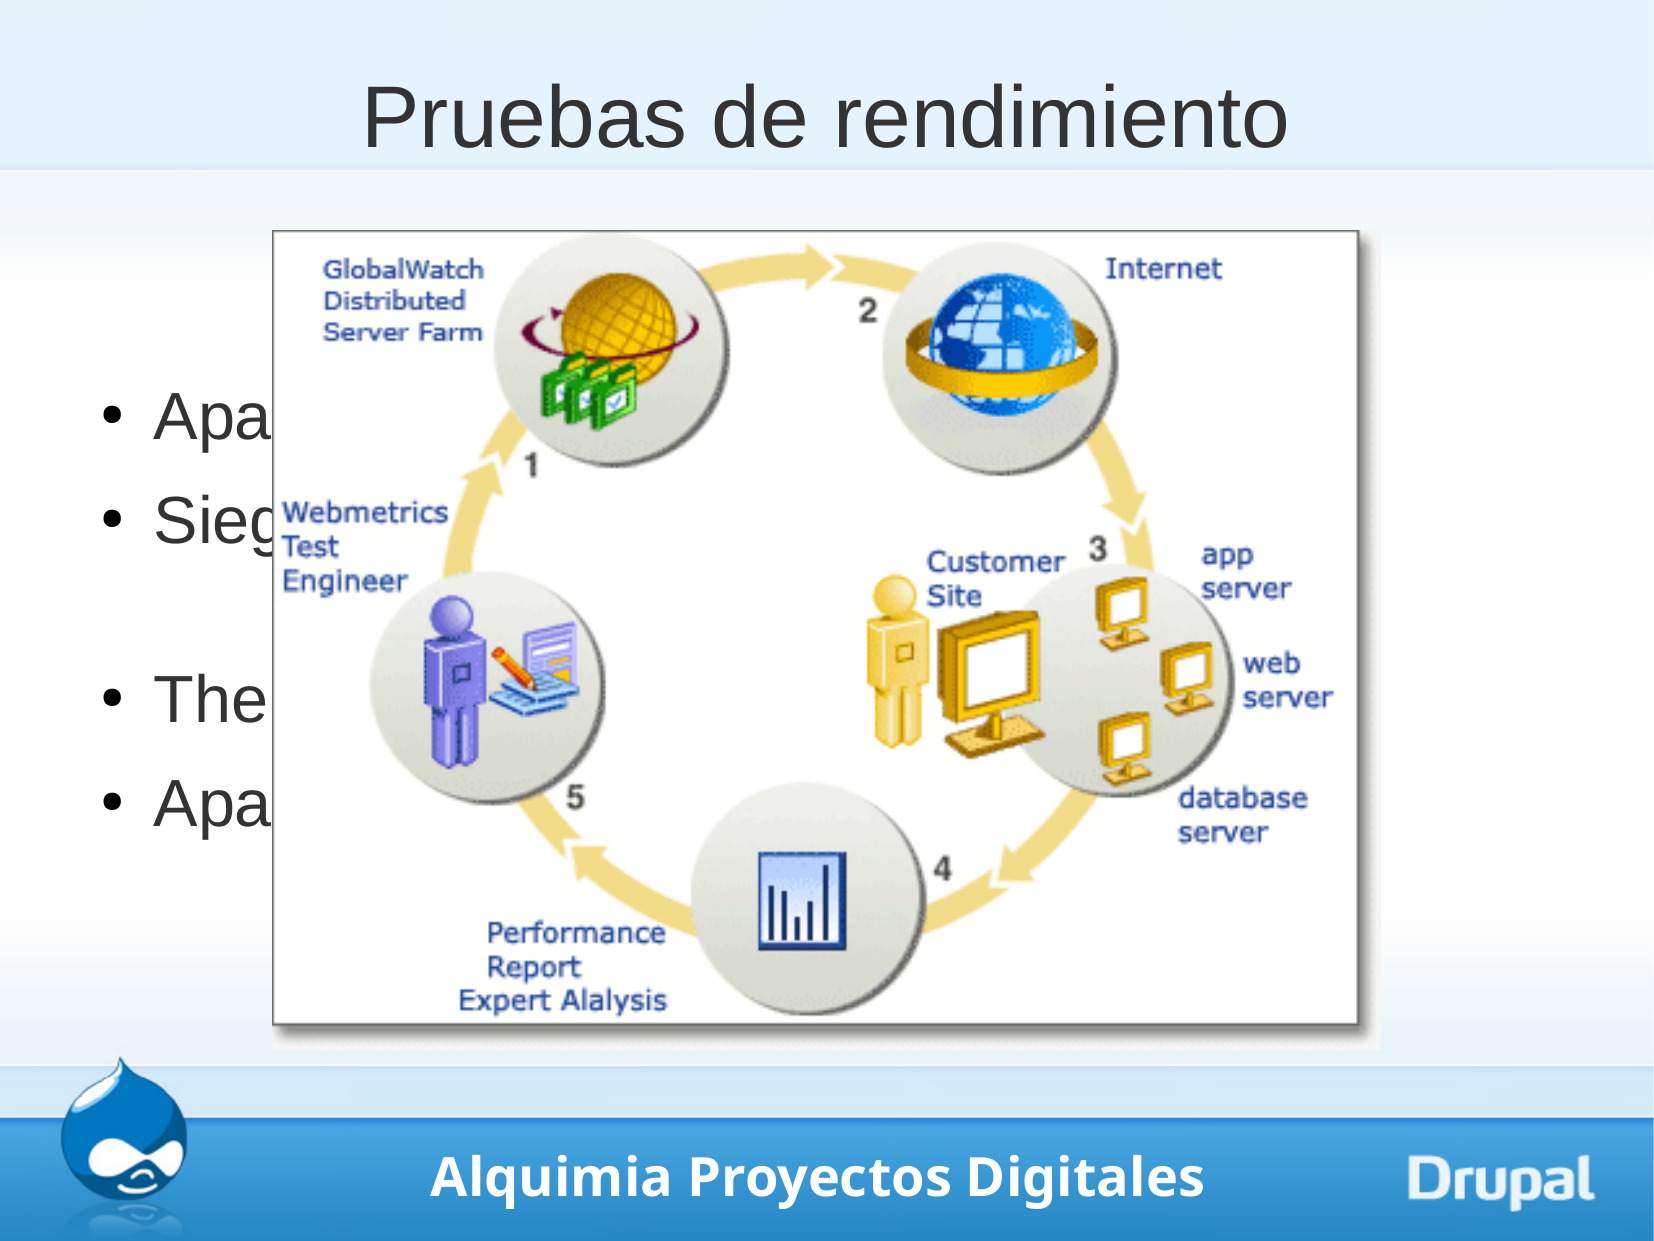

# Pruebas de rendimiento
Apache ab
Siege
The Grinder
Apache JMeter
Alquimia Proyectos Digitales